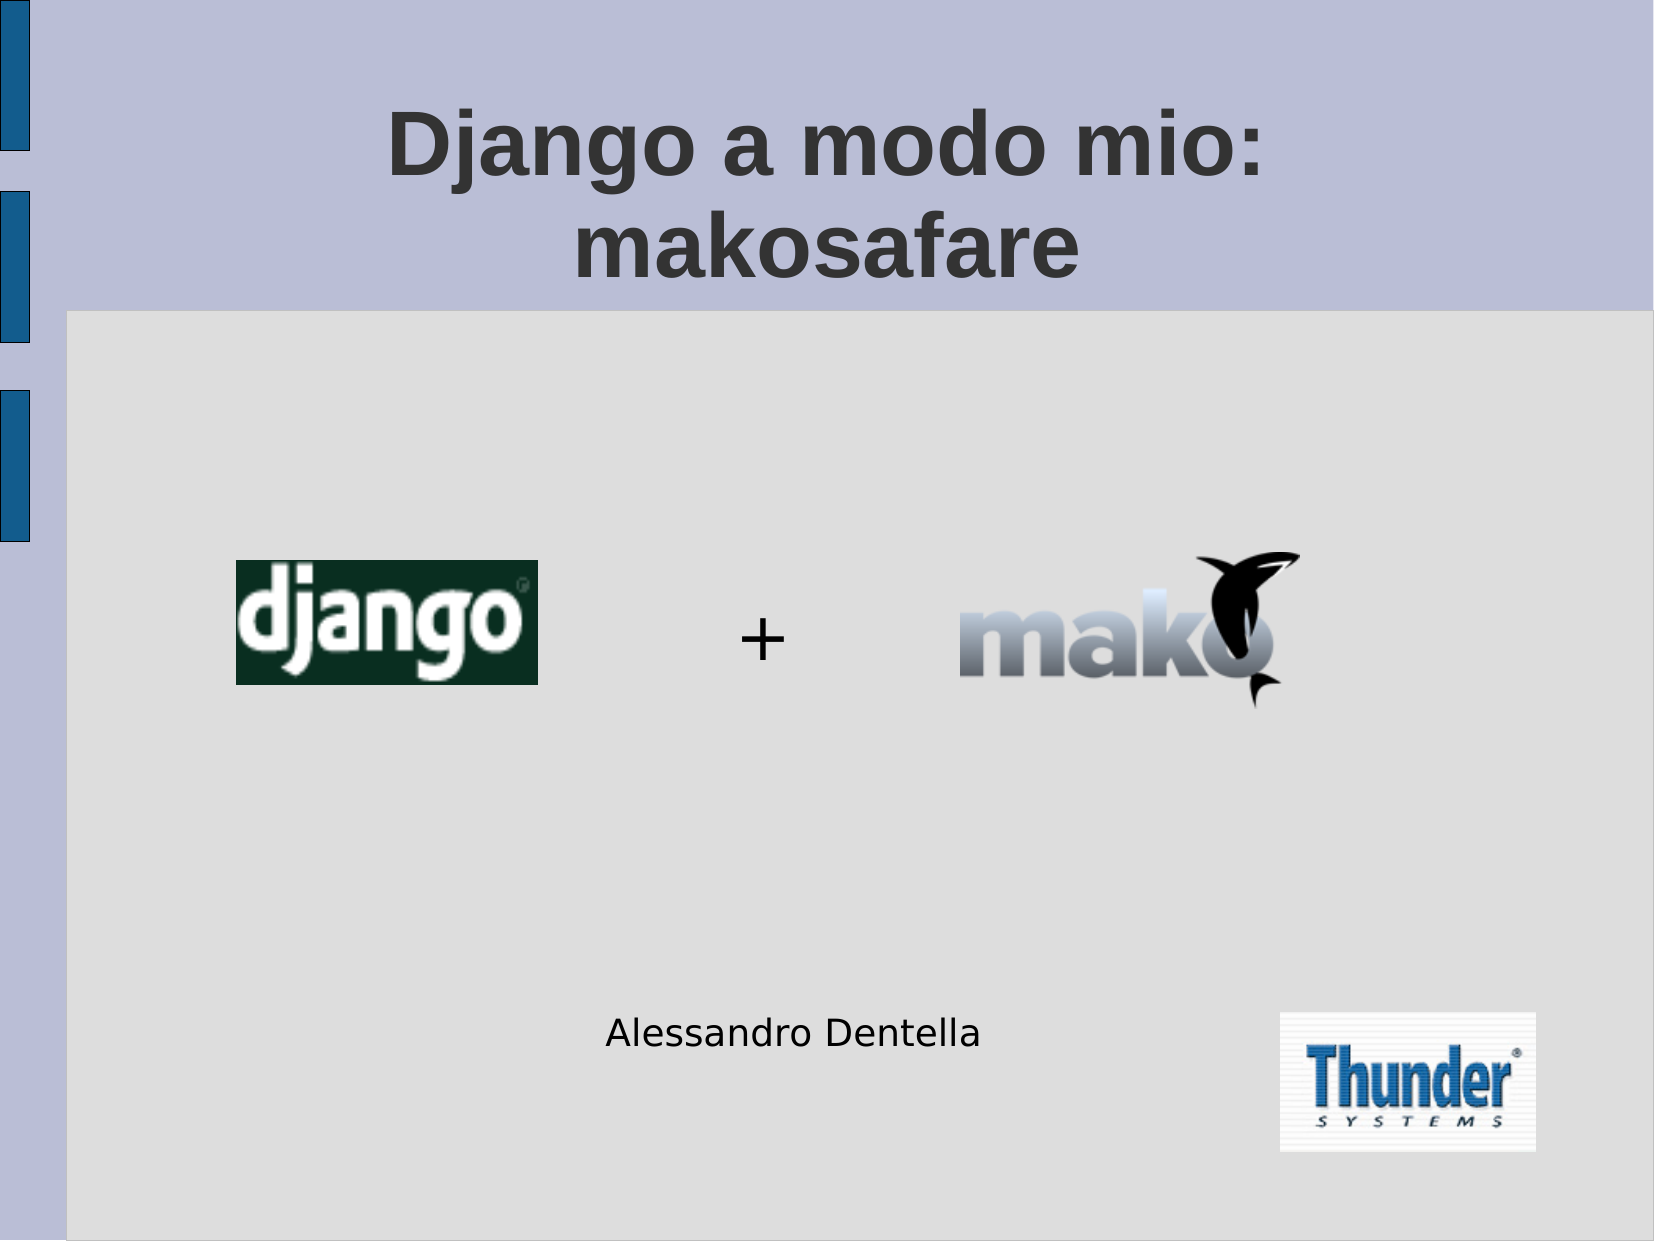

# Django a modo mio: makosafare
 +
Alessandro Dentella